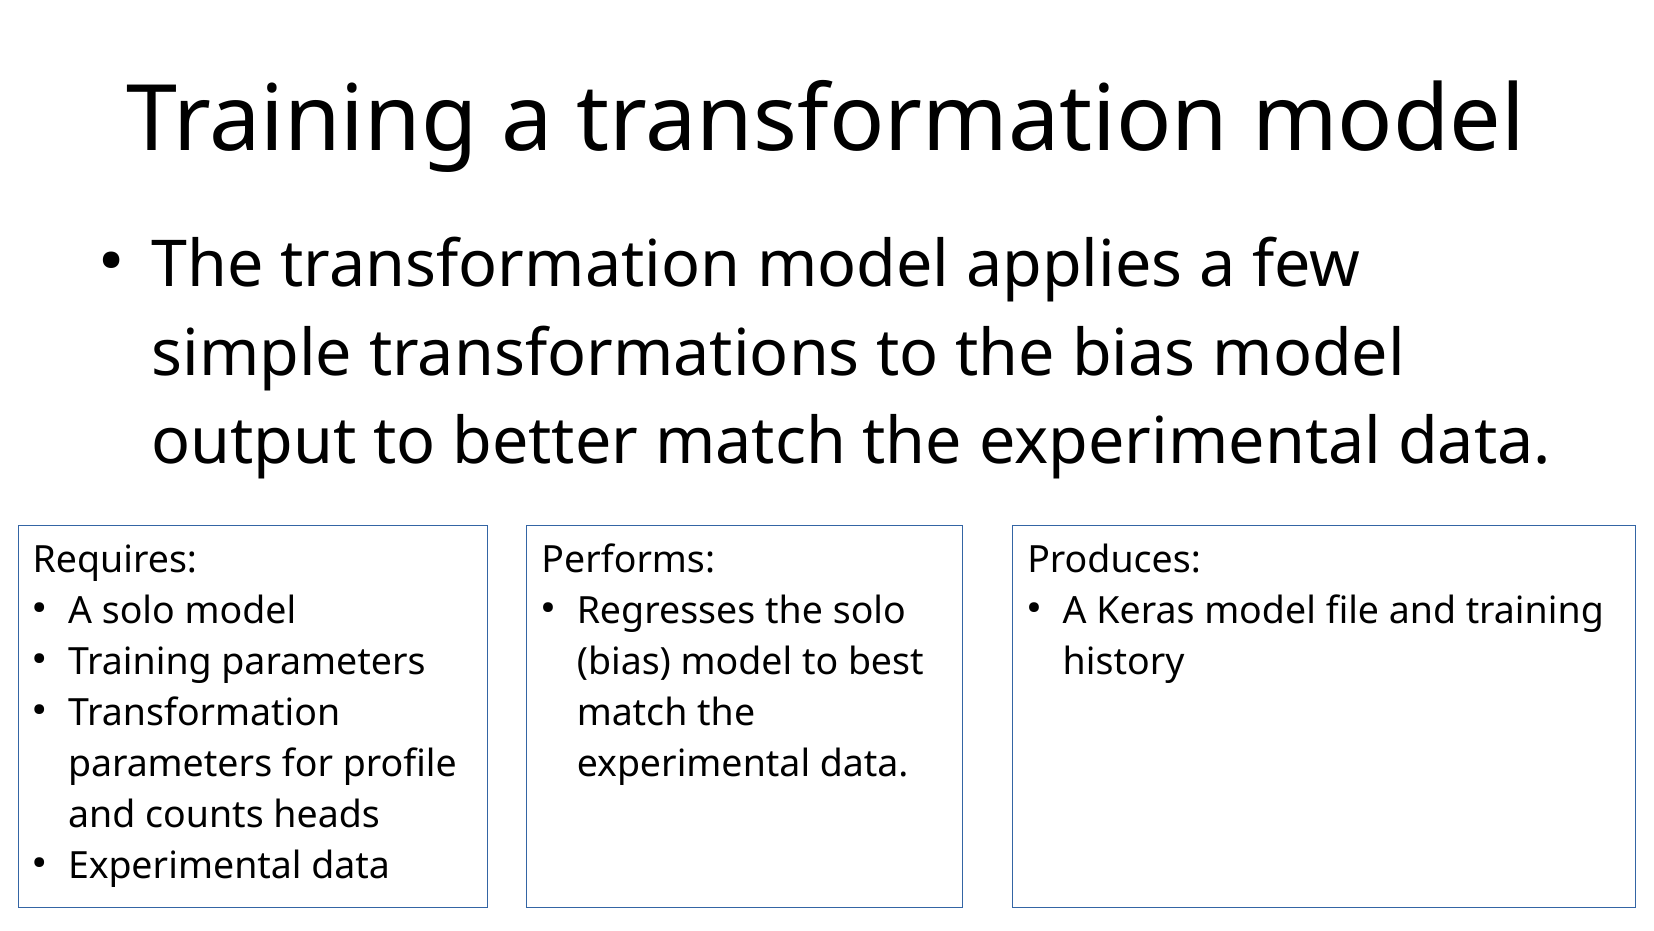

# Training a transformation model
The transformation model applies a few simple transformations to the bias model output to better match the experimental data.
Requires:
A solo model
Training parameters
Transformation parameters for profile and counts heads
Experimental data
Performs:
Regresses the solo (bias) model to best match the experimental data.
Produces:
A Keras model file and training history